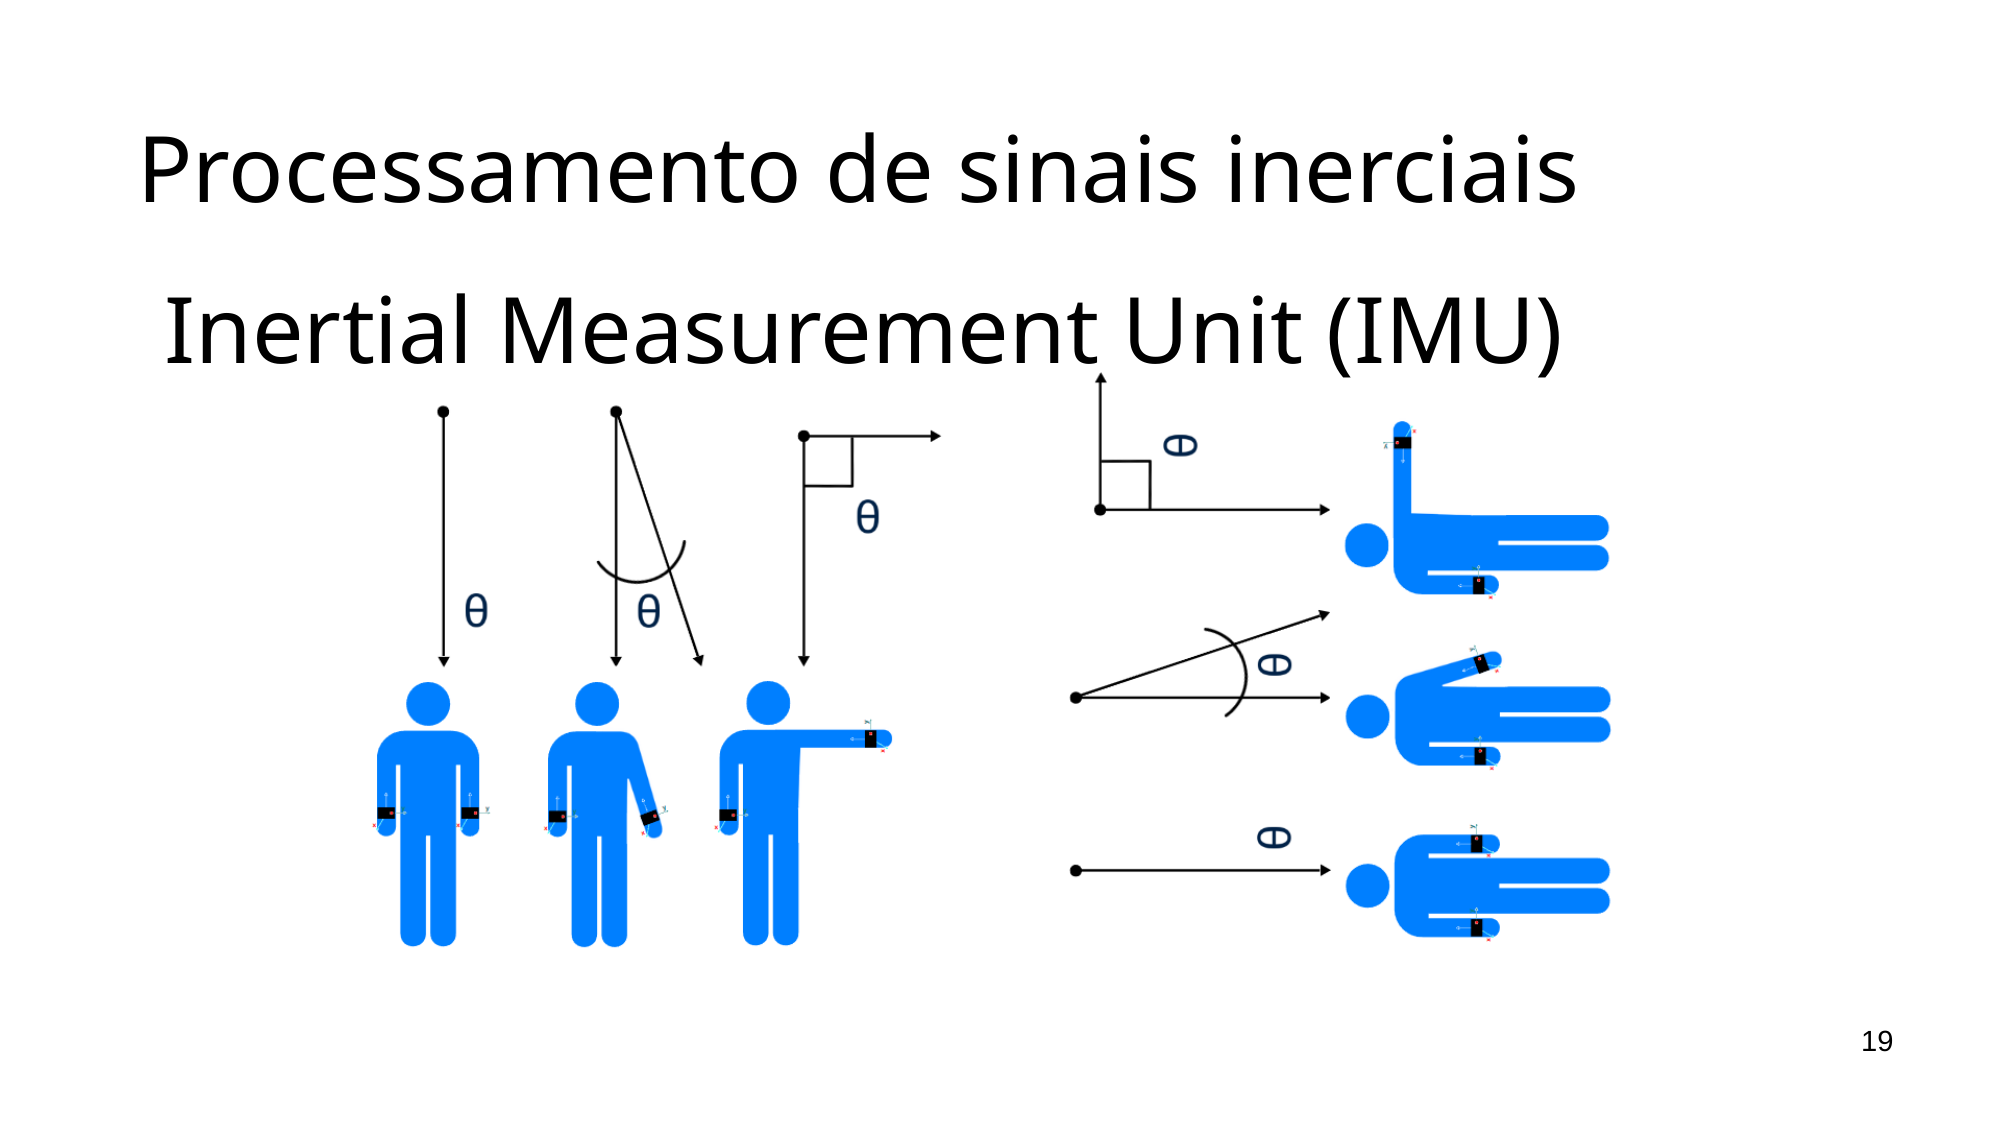

# Processamento de sinais inerciais
Inertial Measurement Unit (IMU)